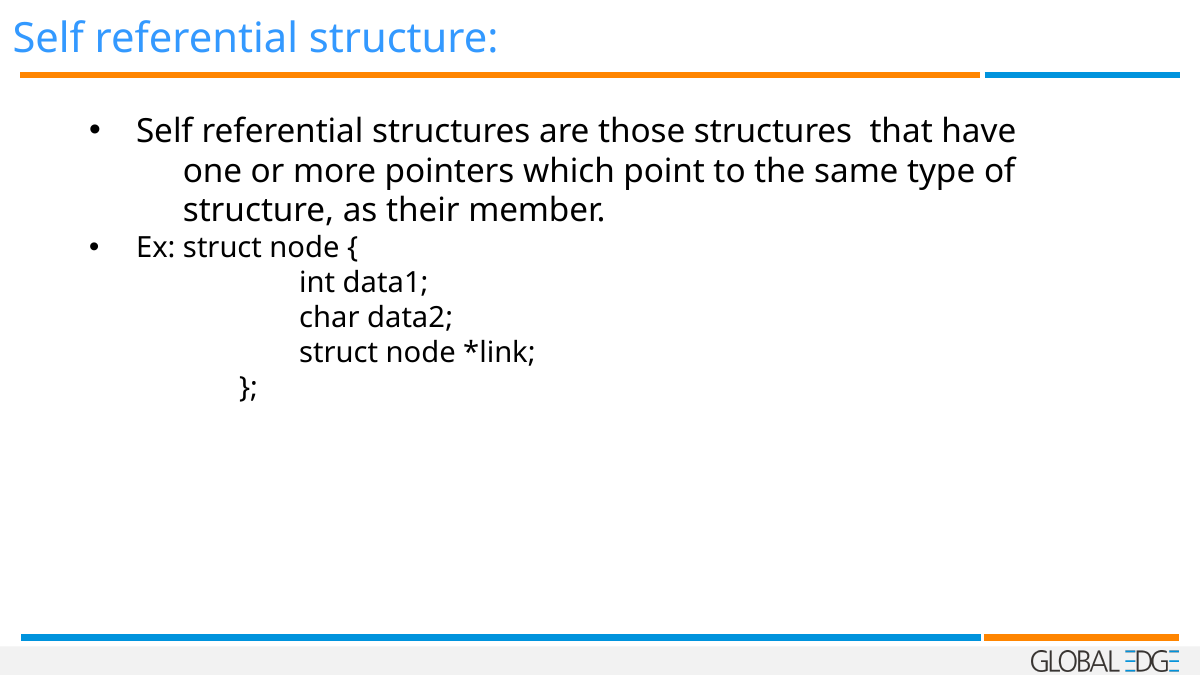

# Self referential structure:
Self referential structures are those structures that have one or more pointers which point to the same type of structure, as their member.
Ex: struct node {
 int data1;
 char data2;
 struct node *link;
};